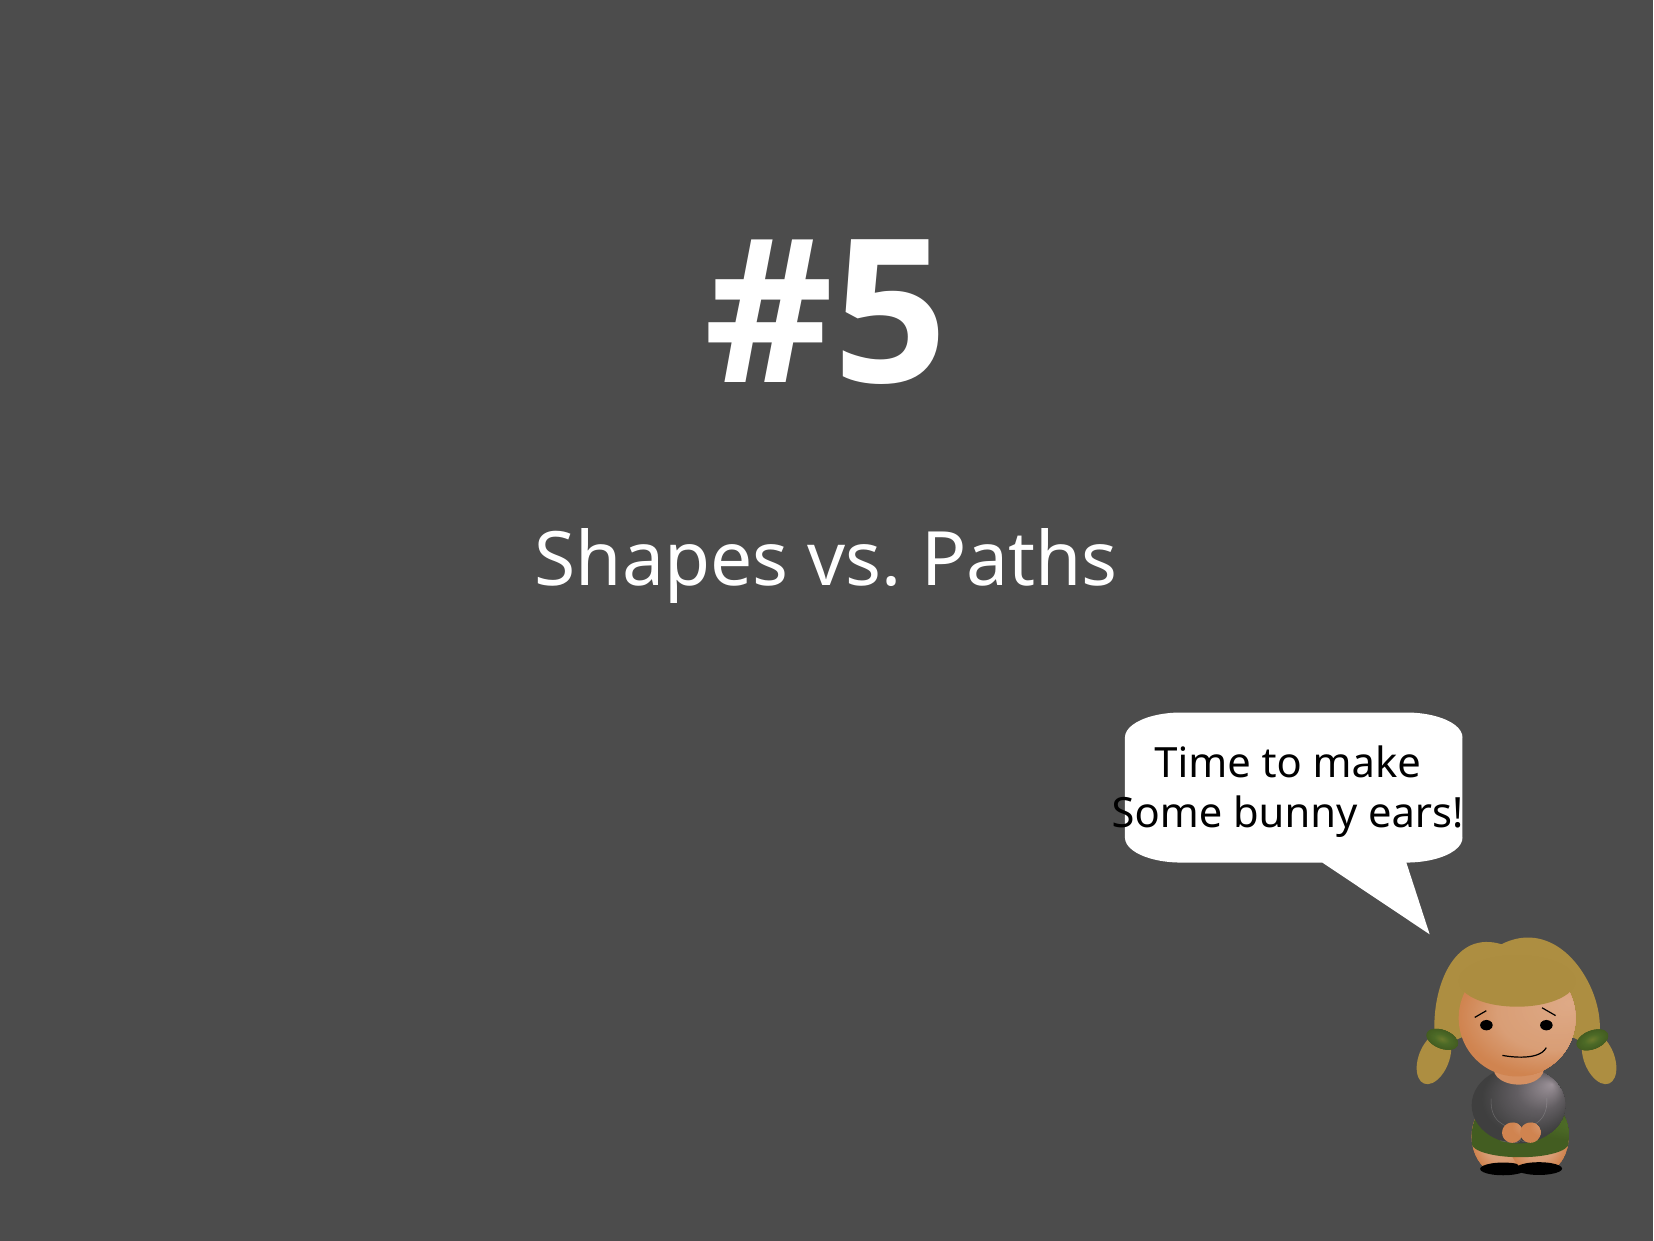

# #5 Shapes vs. Paths
Time to make
Some bunny ears!